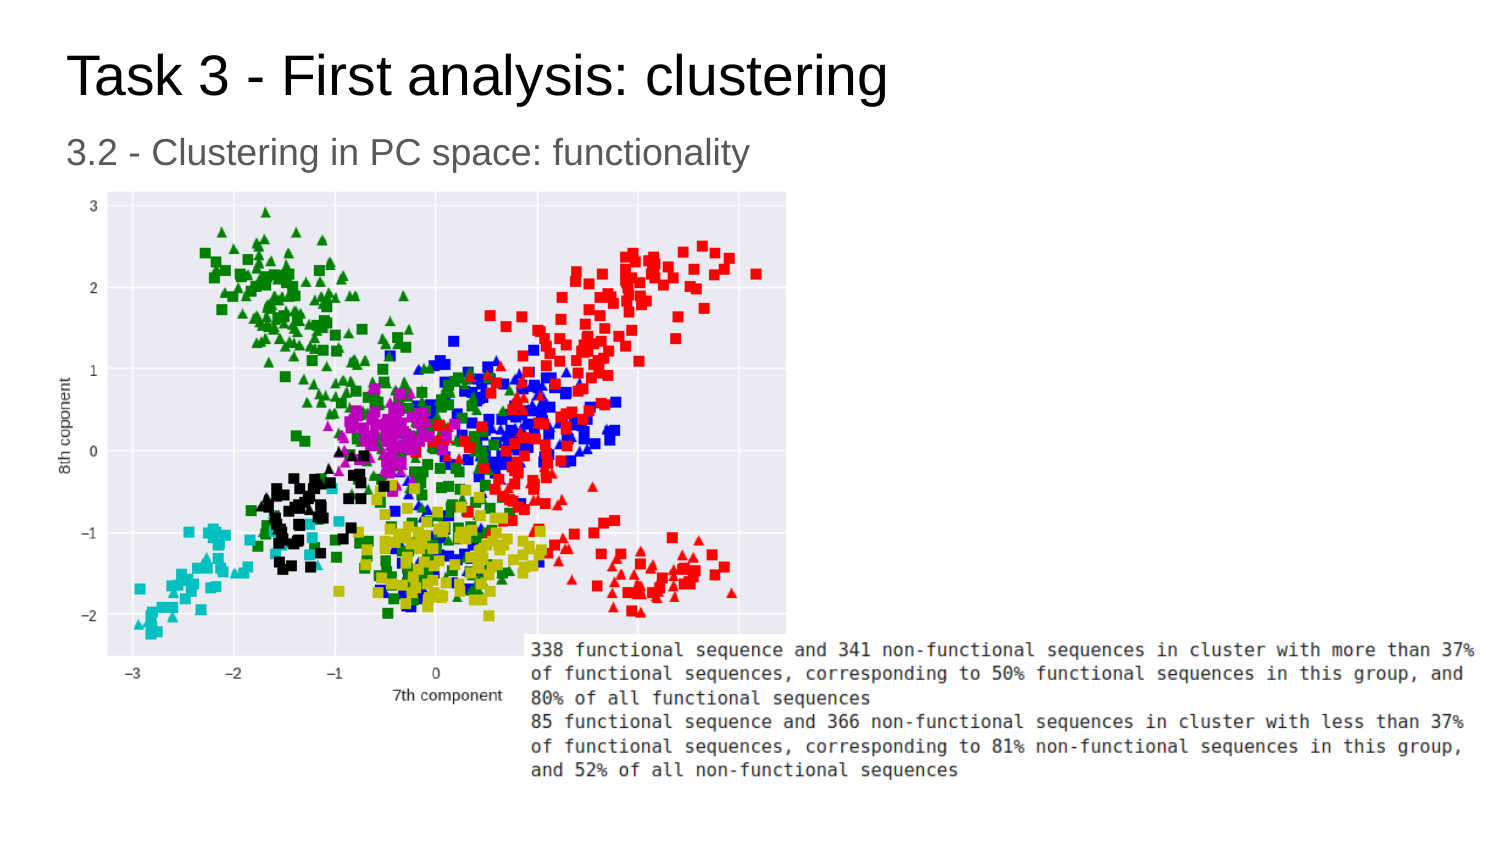

# Task 3 - First analysis: clustering
3.2 - Clustering in PC space: functionality